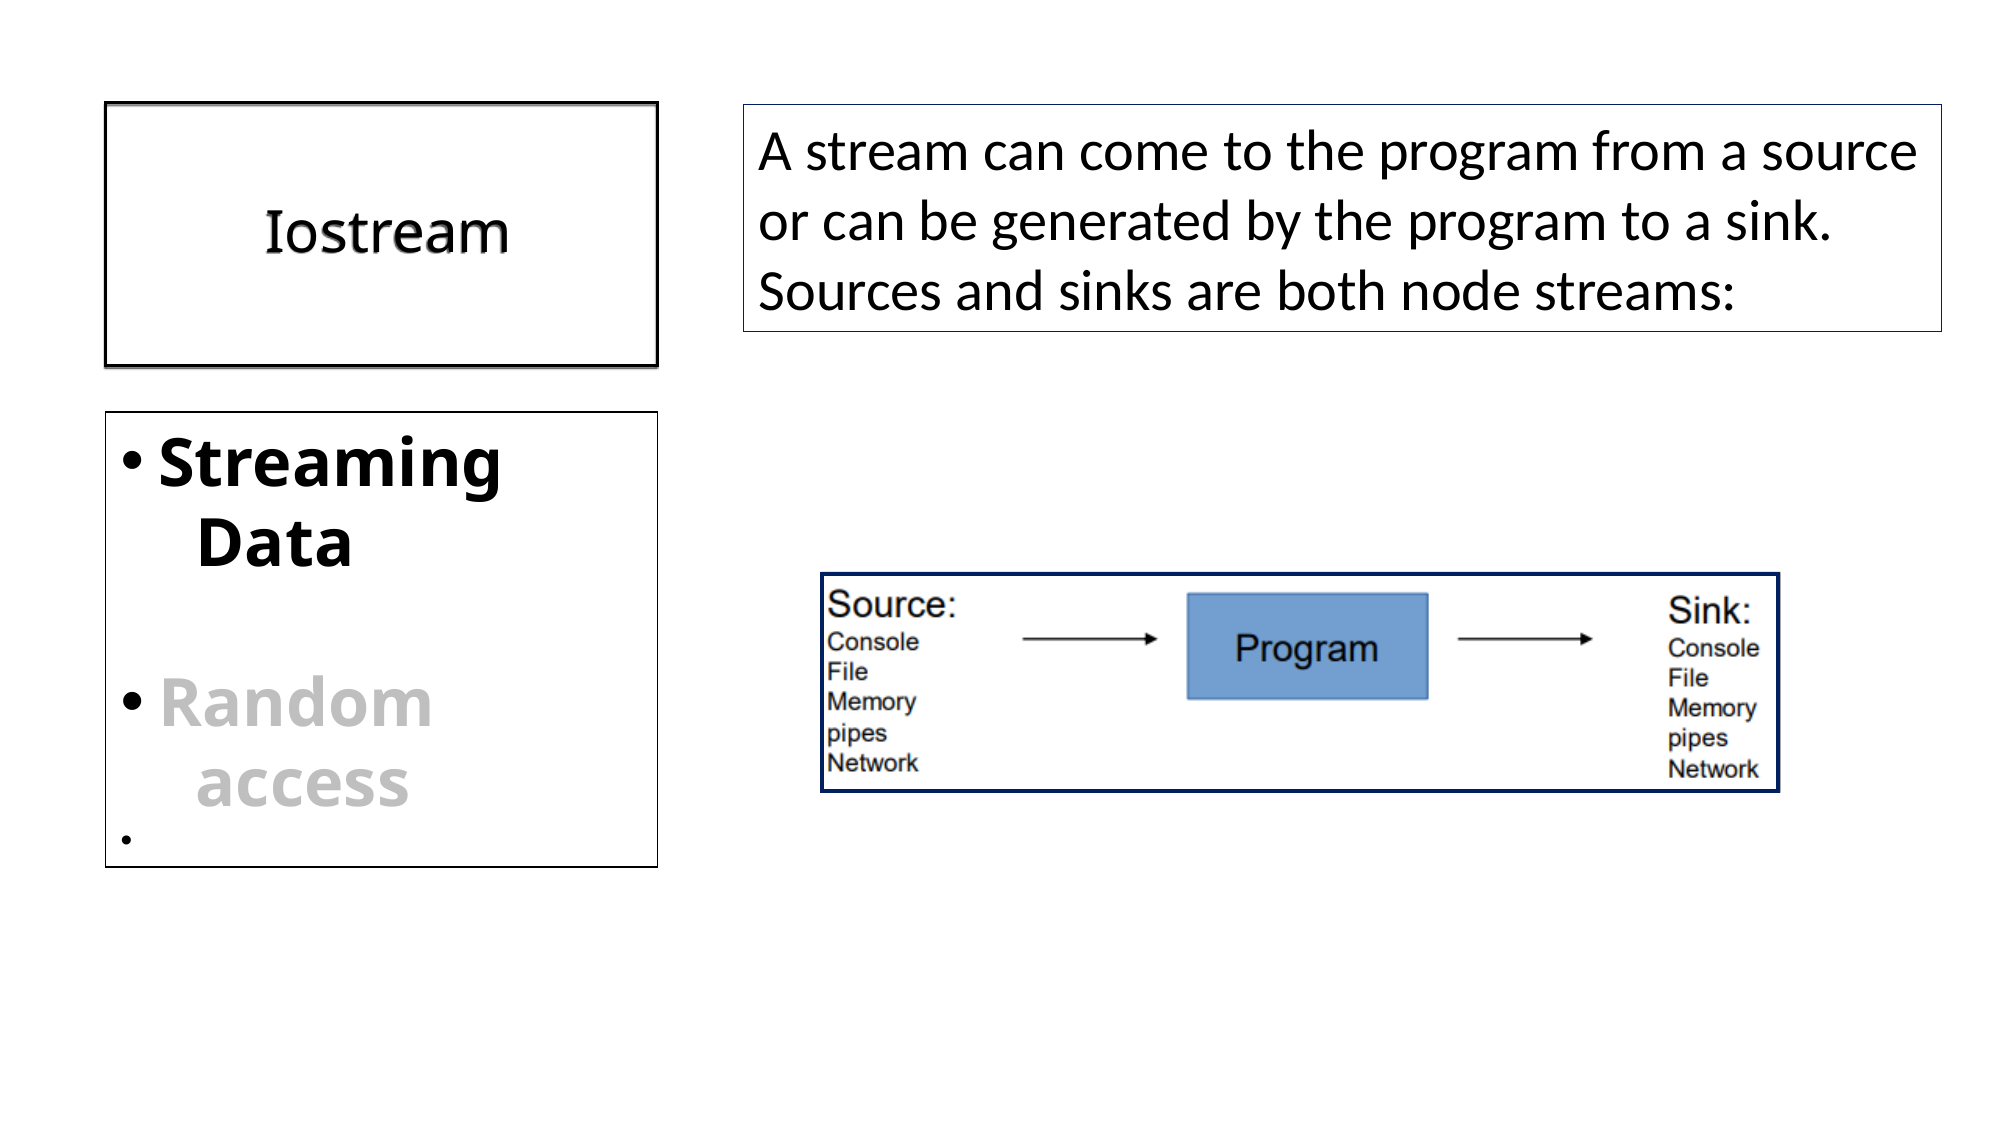

# Iostream
A stream can come to the program from a source or can be generated by the program to a sink. Sources and sinks are both node streams:
Streaming Data
Random access